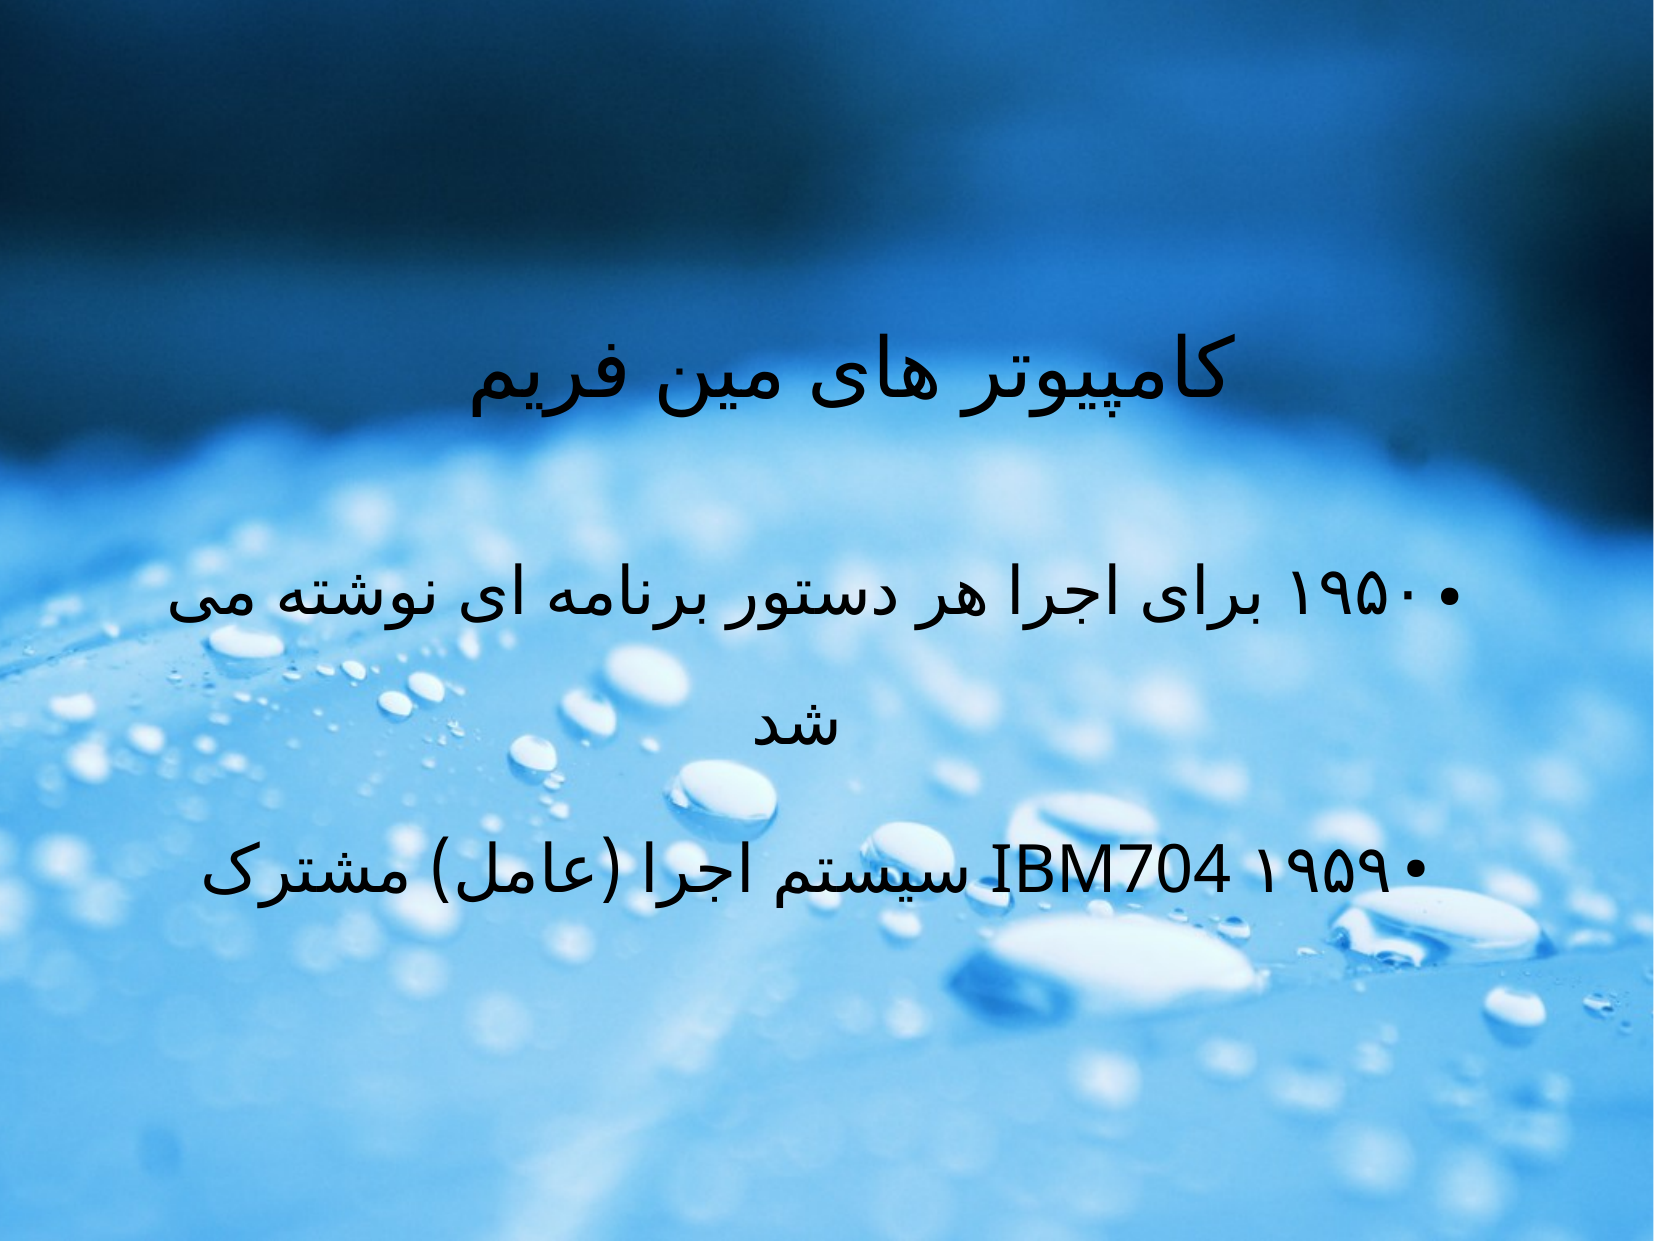

# کامپیوتر های مین فریم
۱۹۵۰ برای اجرا هر دستور برنامه ای نوشته می شد
۱۹۵۹ IBM704 سیستم اجرا (عامل) مشترک